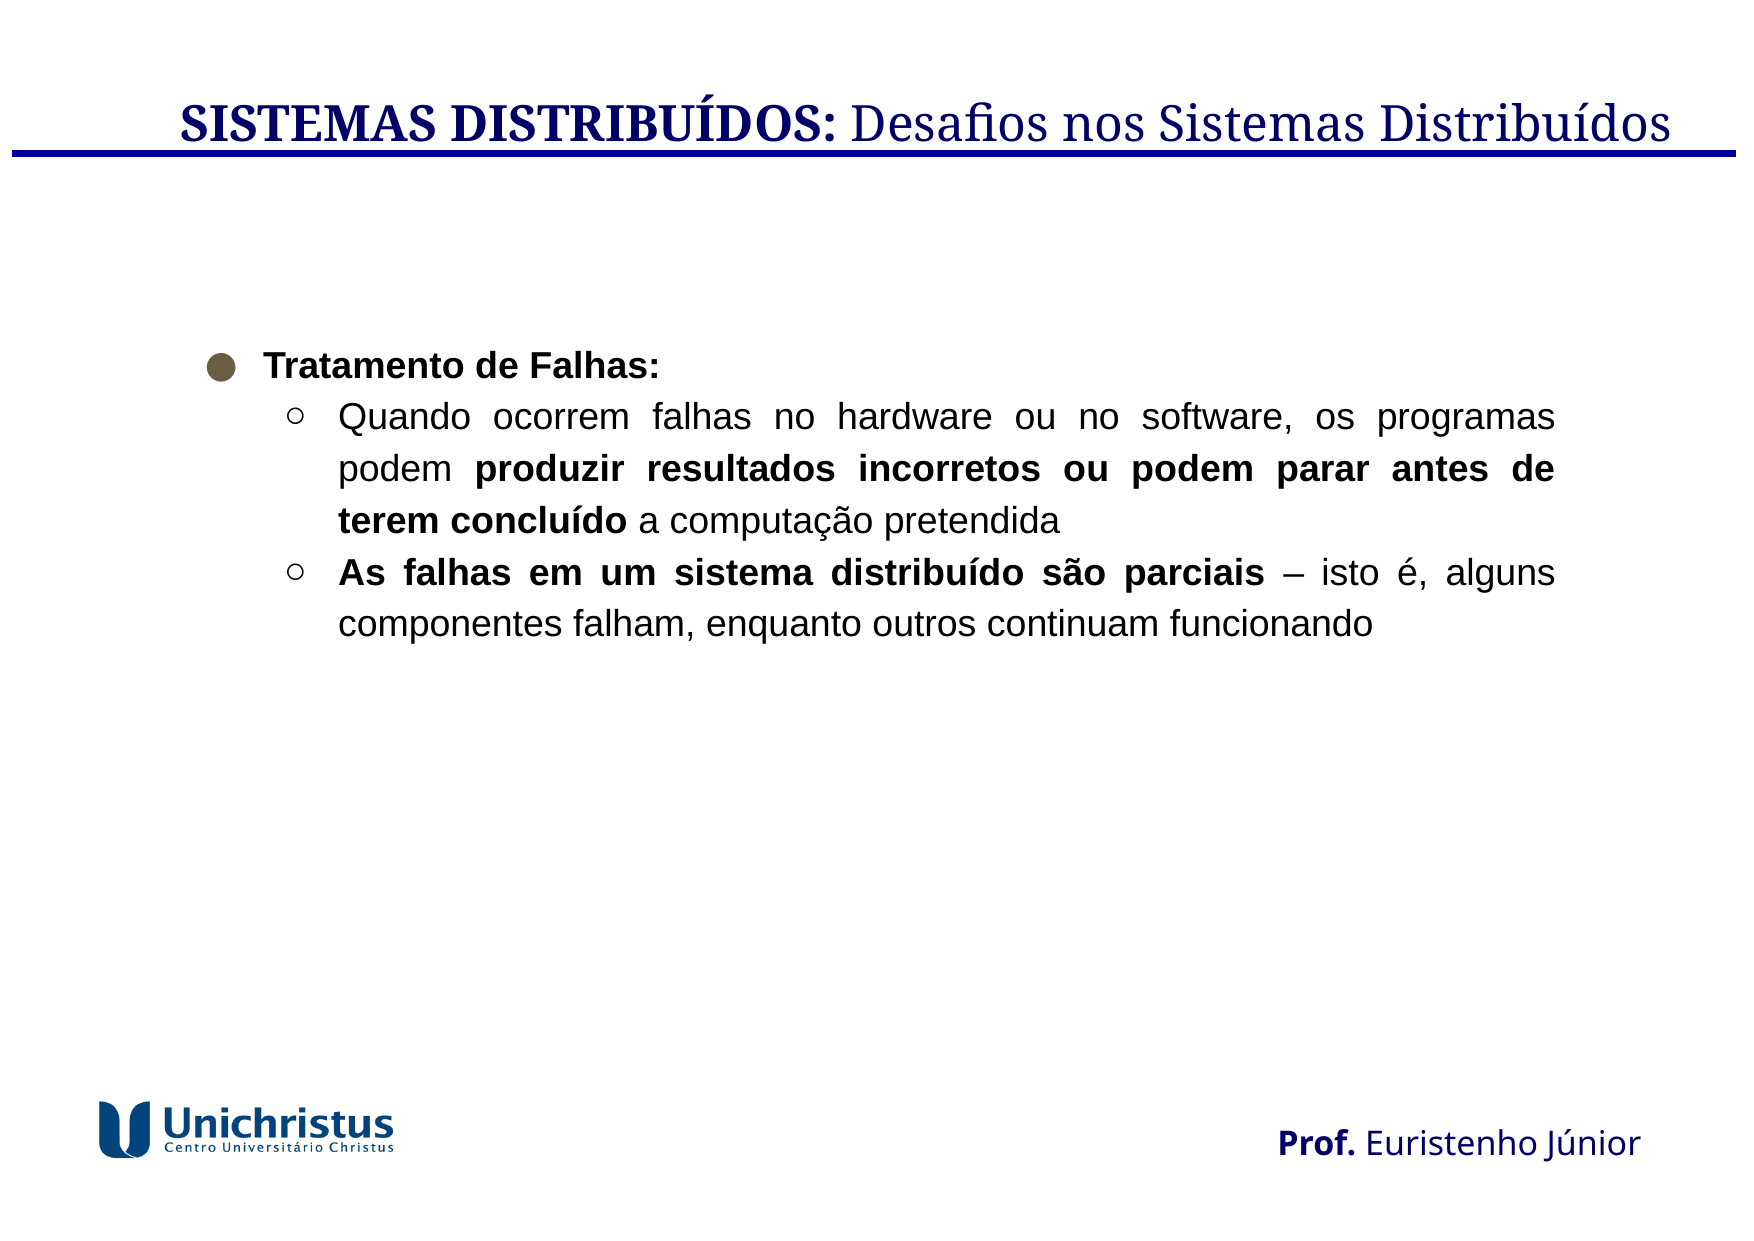

SISTEMAS DISTRIBUÍDOS: Desafios nos Sistemas Distribuídos
Tratamento de Falhas:
Quando ocorrem falhas no hardware ou no software, os programas podem produzir resultados incorretos ou podem parar antes de terem concluído a computação pretendida
As falhas em um sistema distribuído são parciais – isto é, alguns componentes falham, enquanto outros continuam funcionando
Prof. Euristenho Júnior